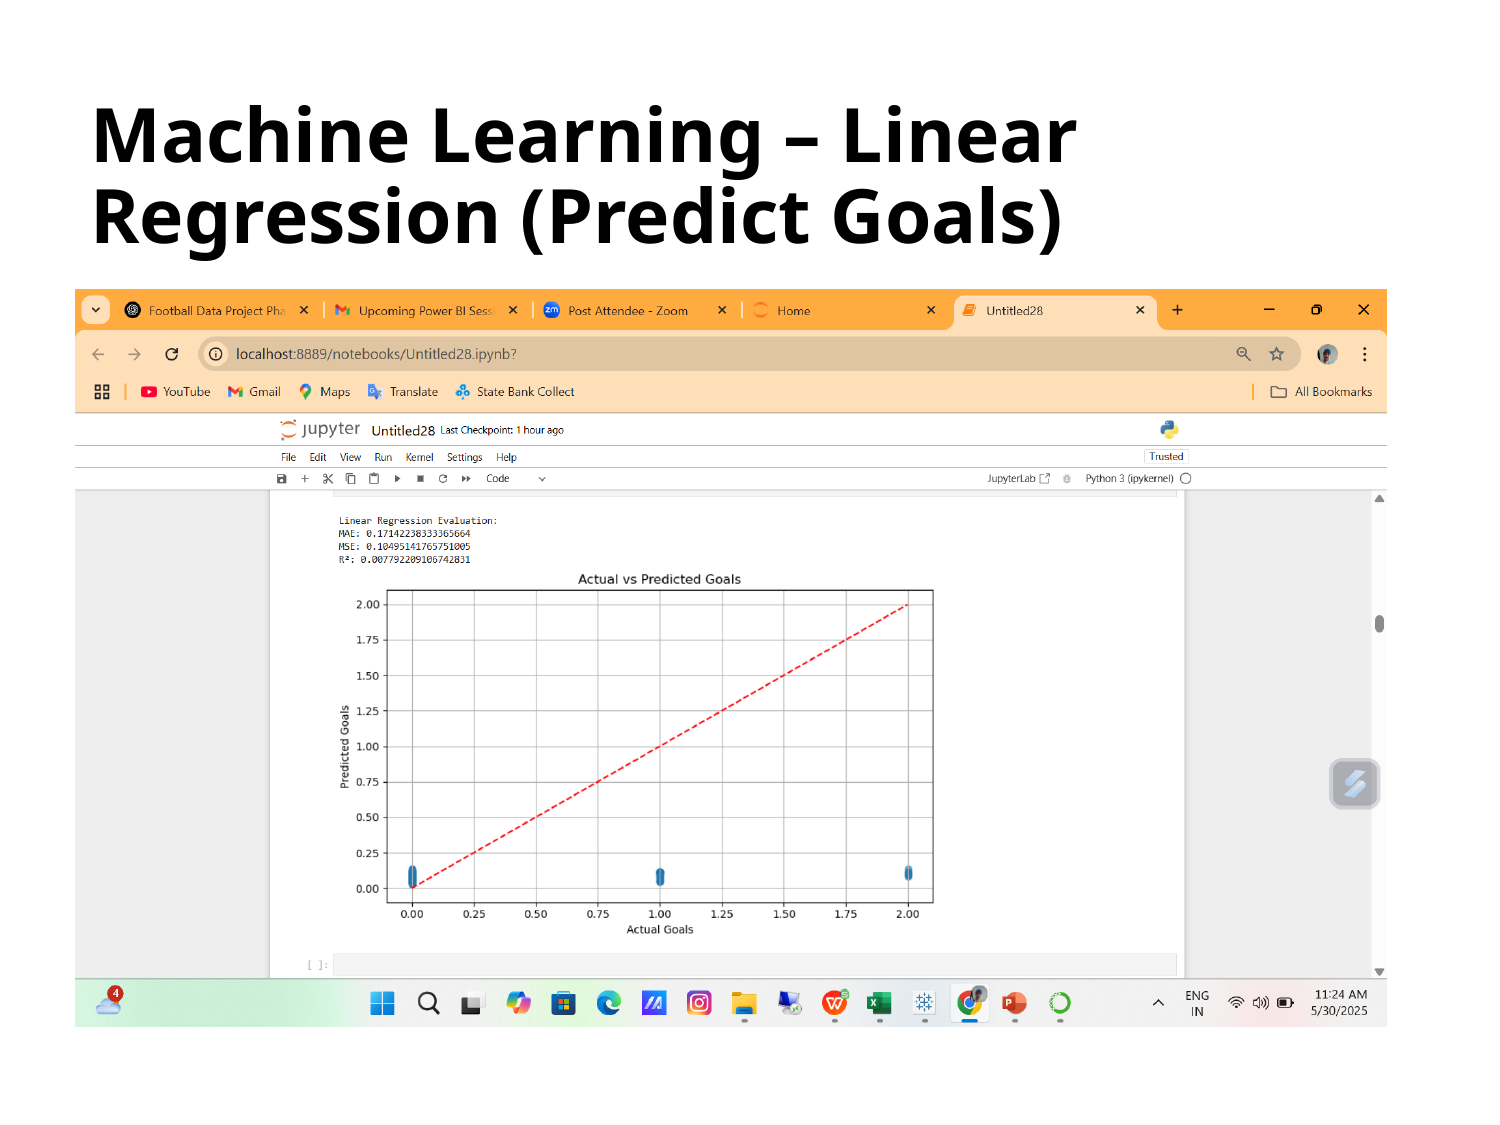

# Machine Learning – Linear Regression (Predict Goals)